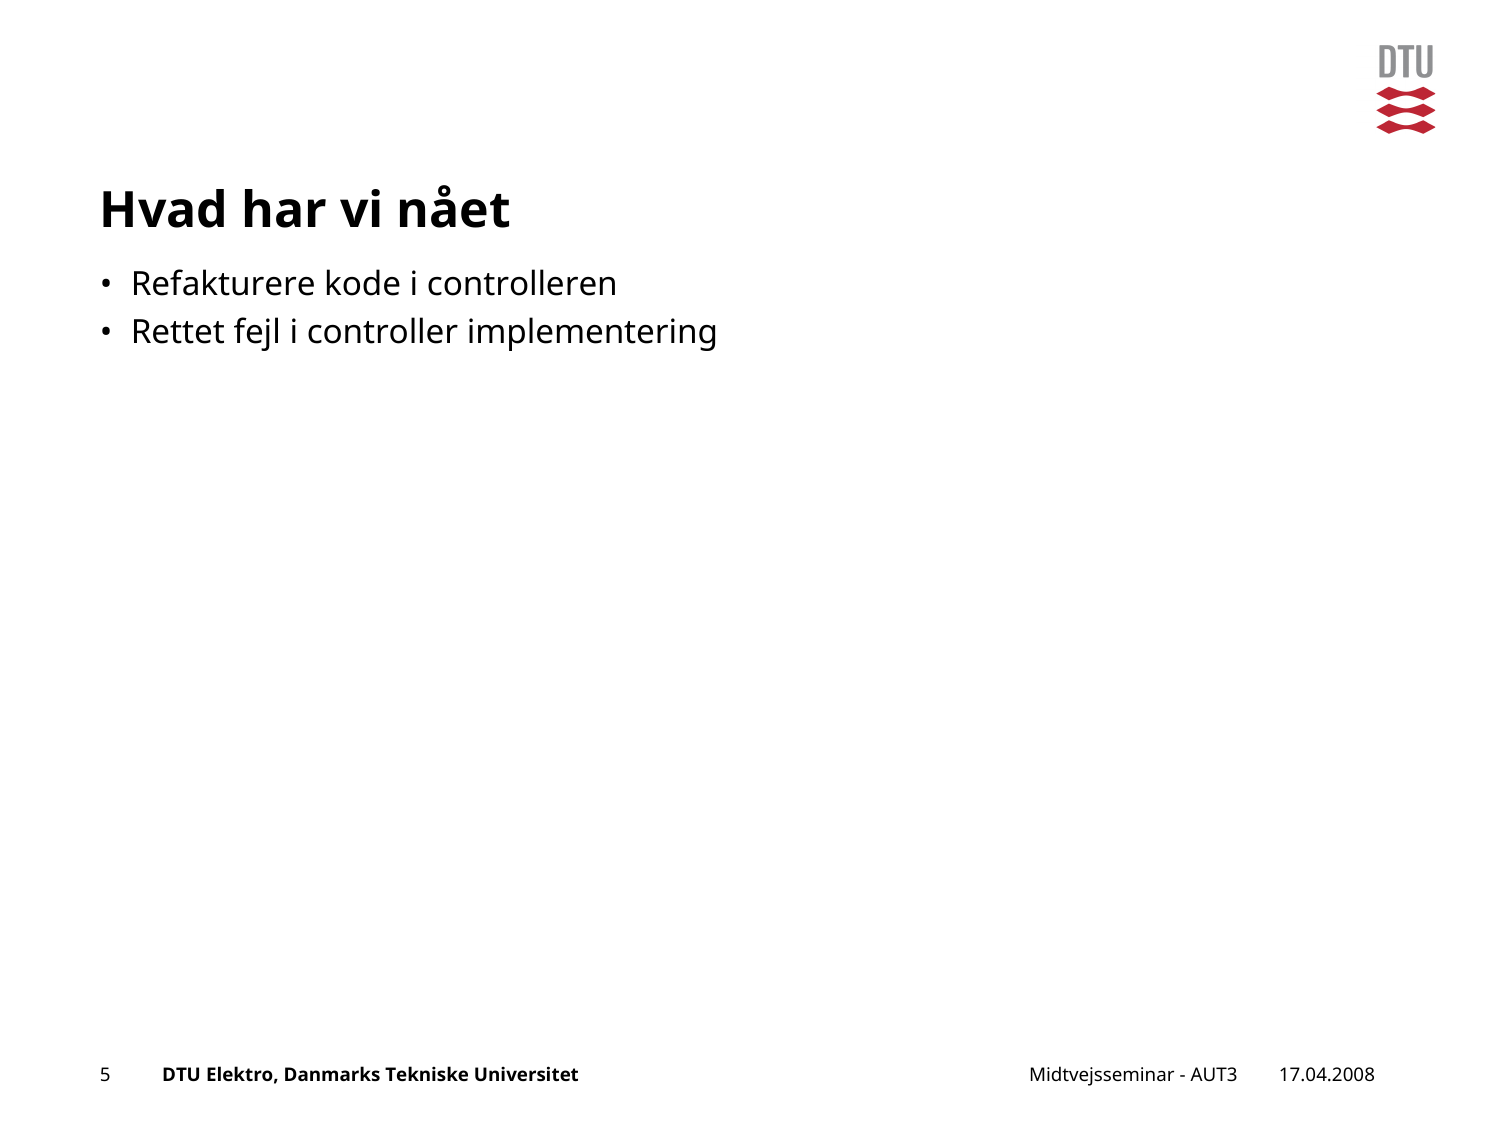

# Hvad har vi nået
Refakturere kode i controlleren
Rettet fejl i controller implementering